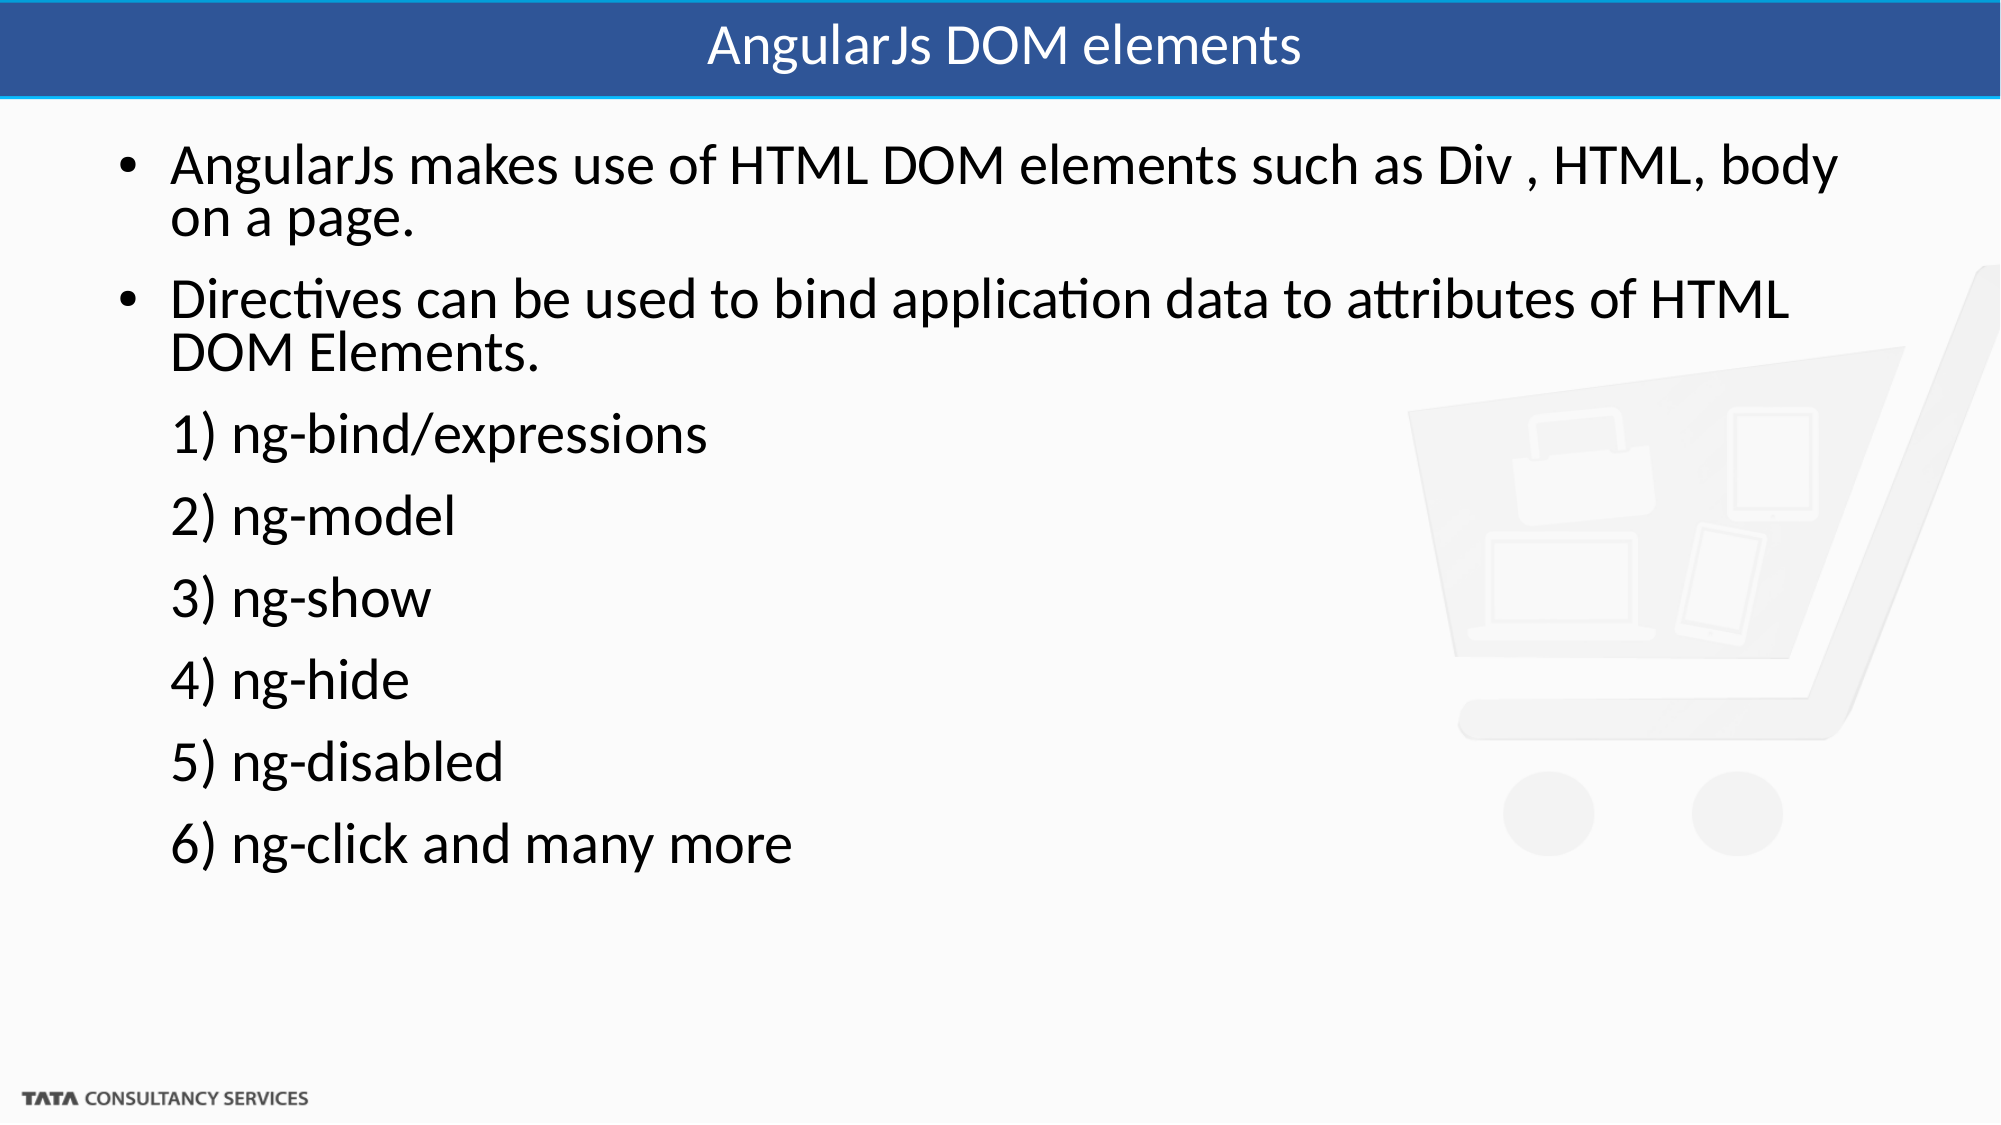

# AngularJs DOM elements
AngularJs makes use of HTML DOM elements such as Div , HTML, body on a page.
Directives can be used to bind application data to attributes of HTML DOM Elements.
1) ng-bind/expressions
2) ng-model
3) ng-show
4) ng-hide
5) ng-disabled
6) ng-click and many more